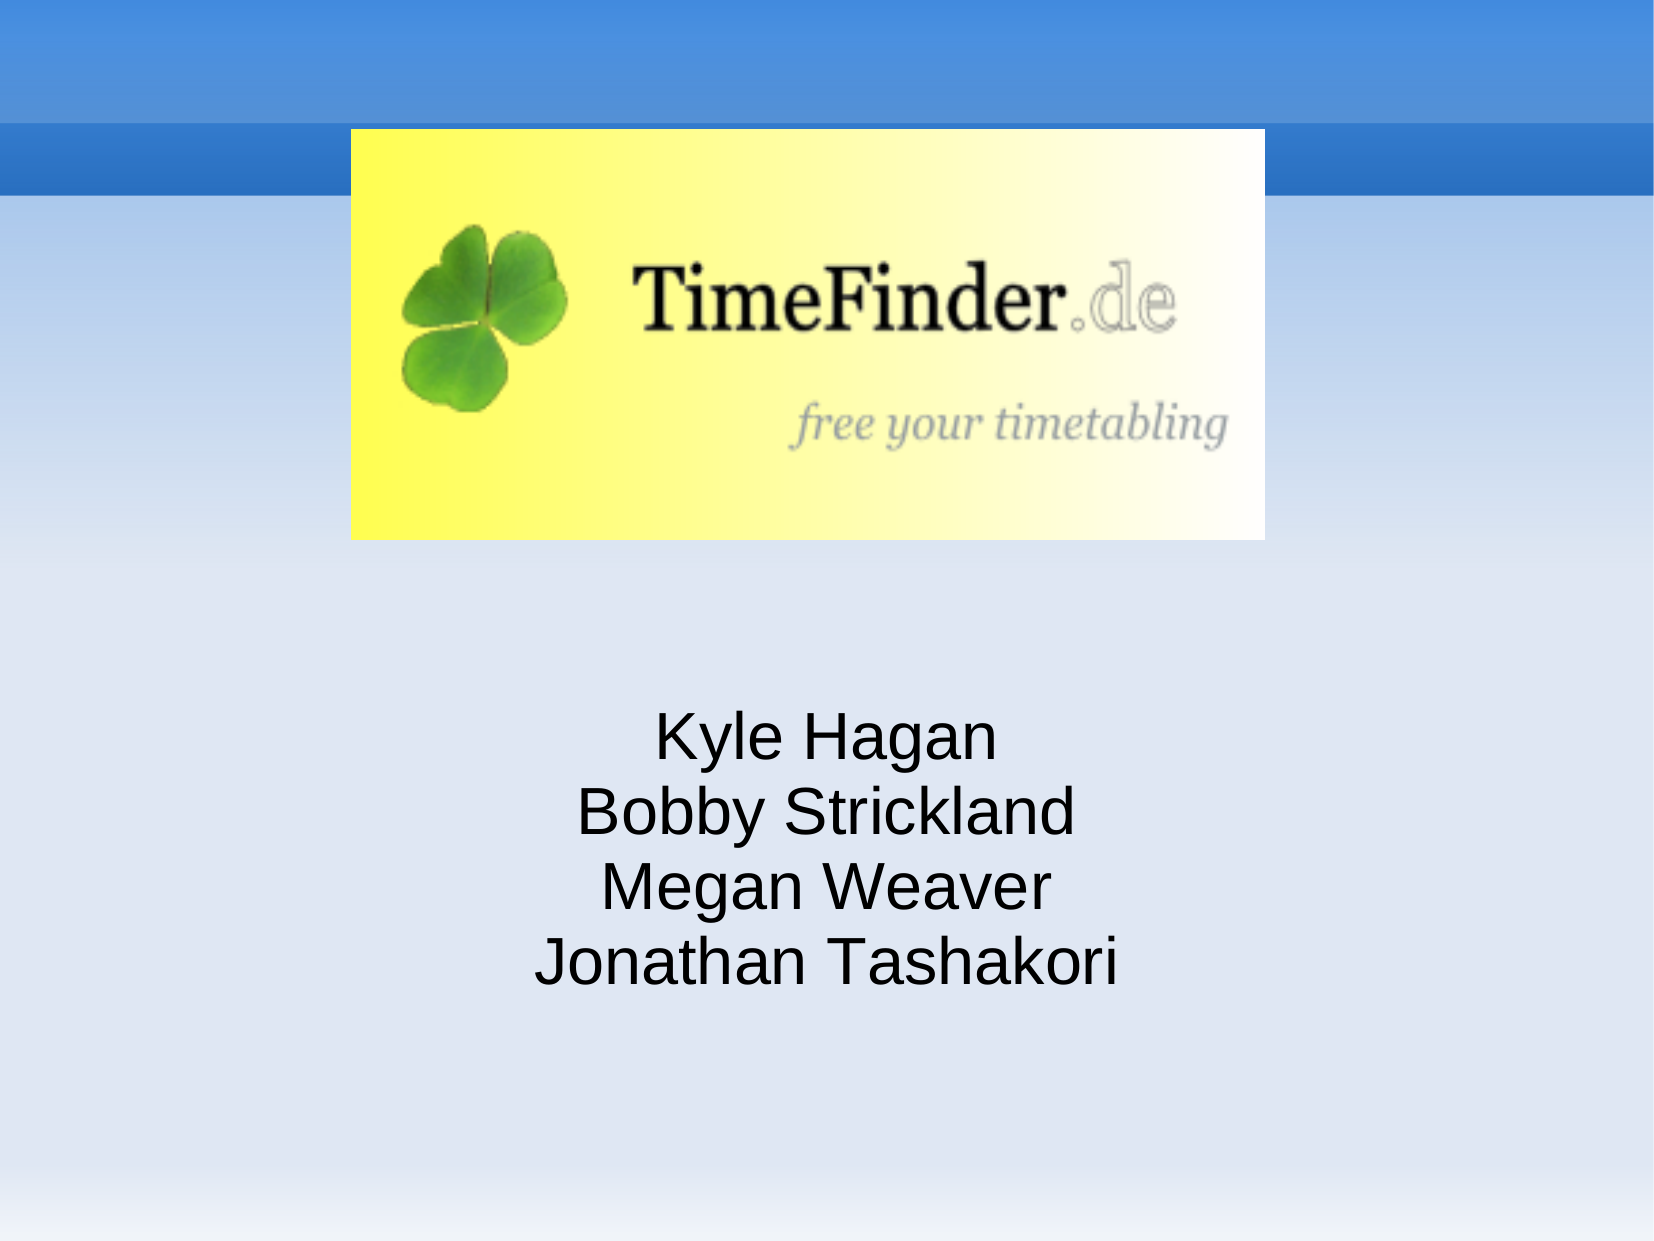

#
Kyle Hagan
Bobby Strickland
Megan Weaver
Jonathan Tashakori